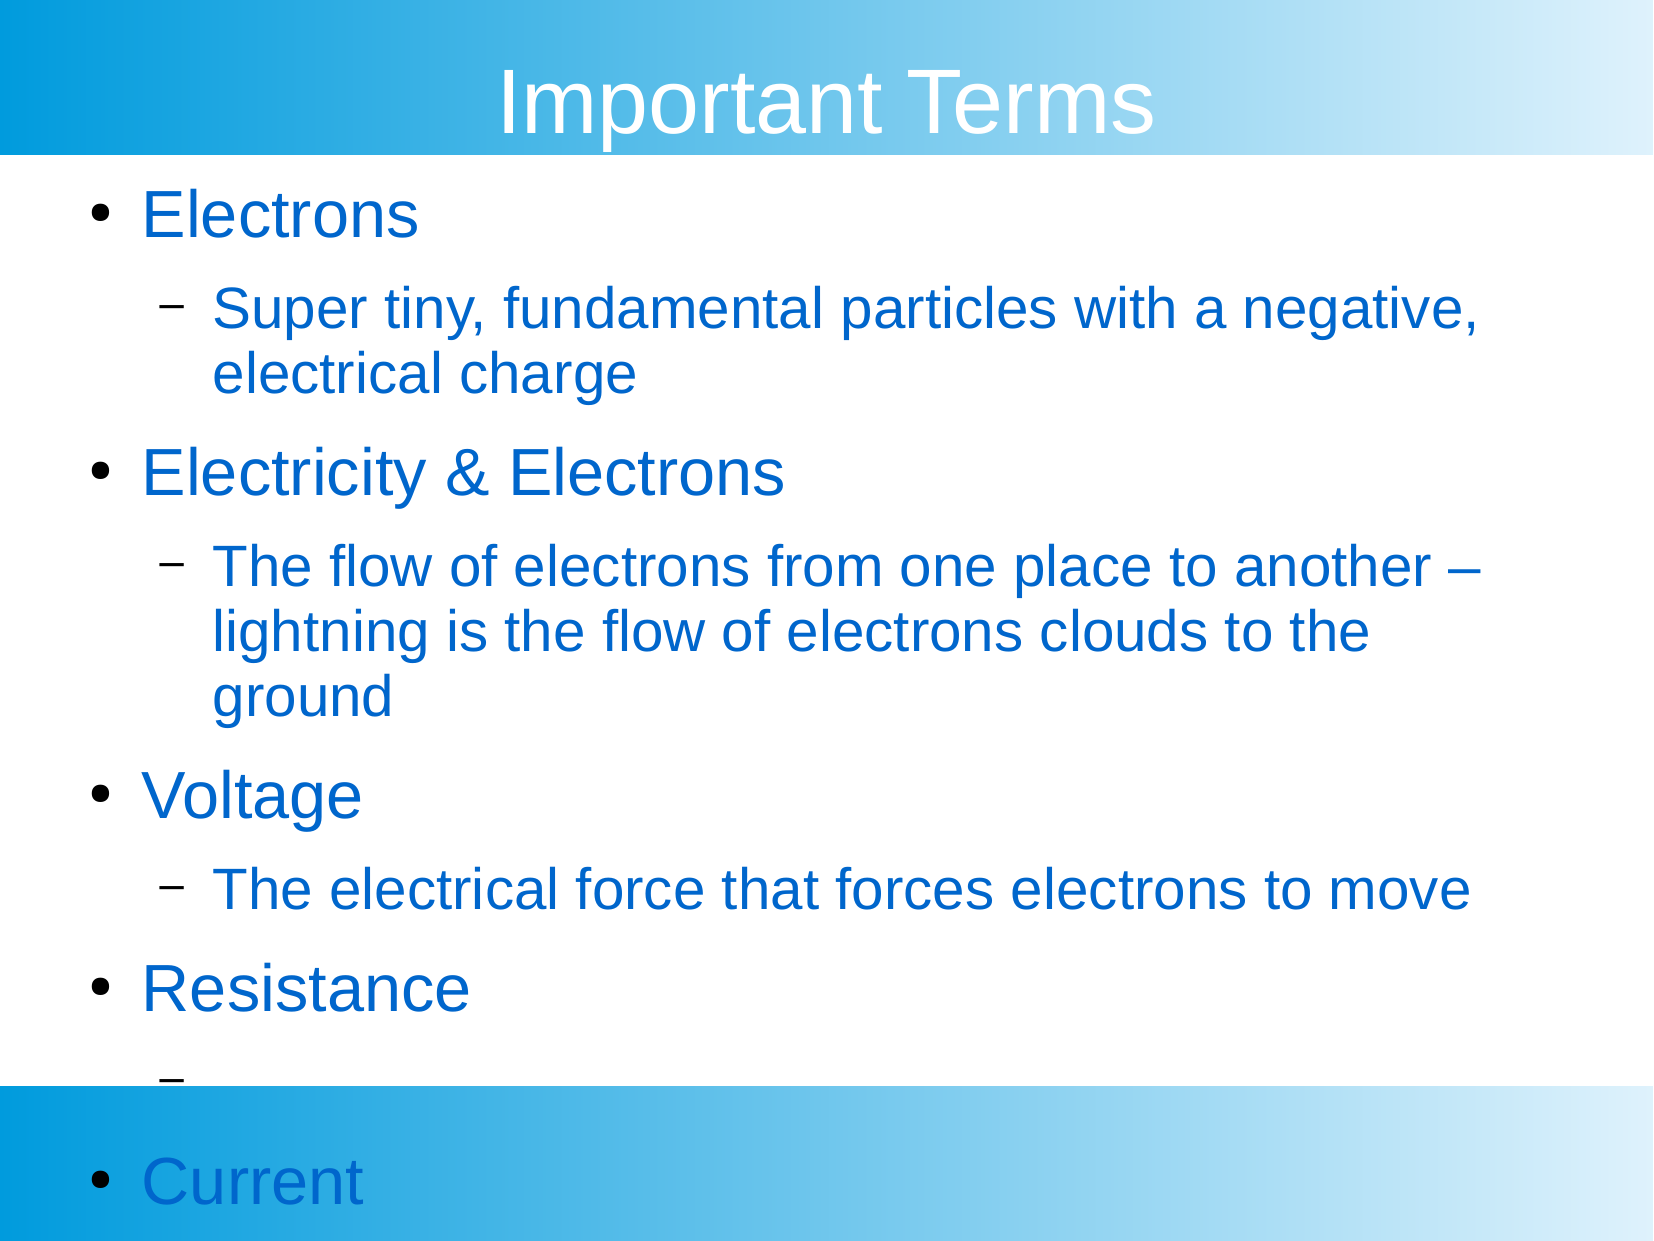

# Important Terms
Electrons
Super tiny, fundamental particles with a negative, electrical charge
Electricity & Electrons
The flow of electrons from one place to another – lightning is the flow of electrons clouds to the ground
Voltage
The electrical force that forces electrons to move
Resistance
Current